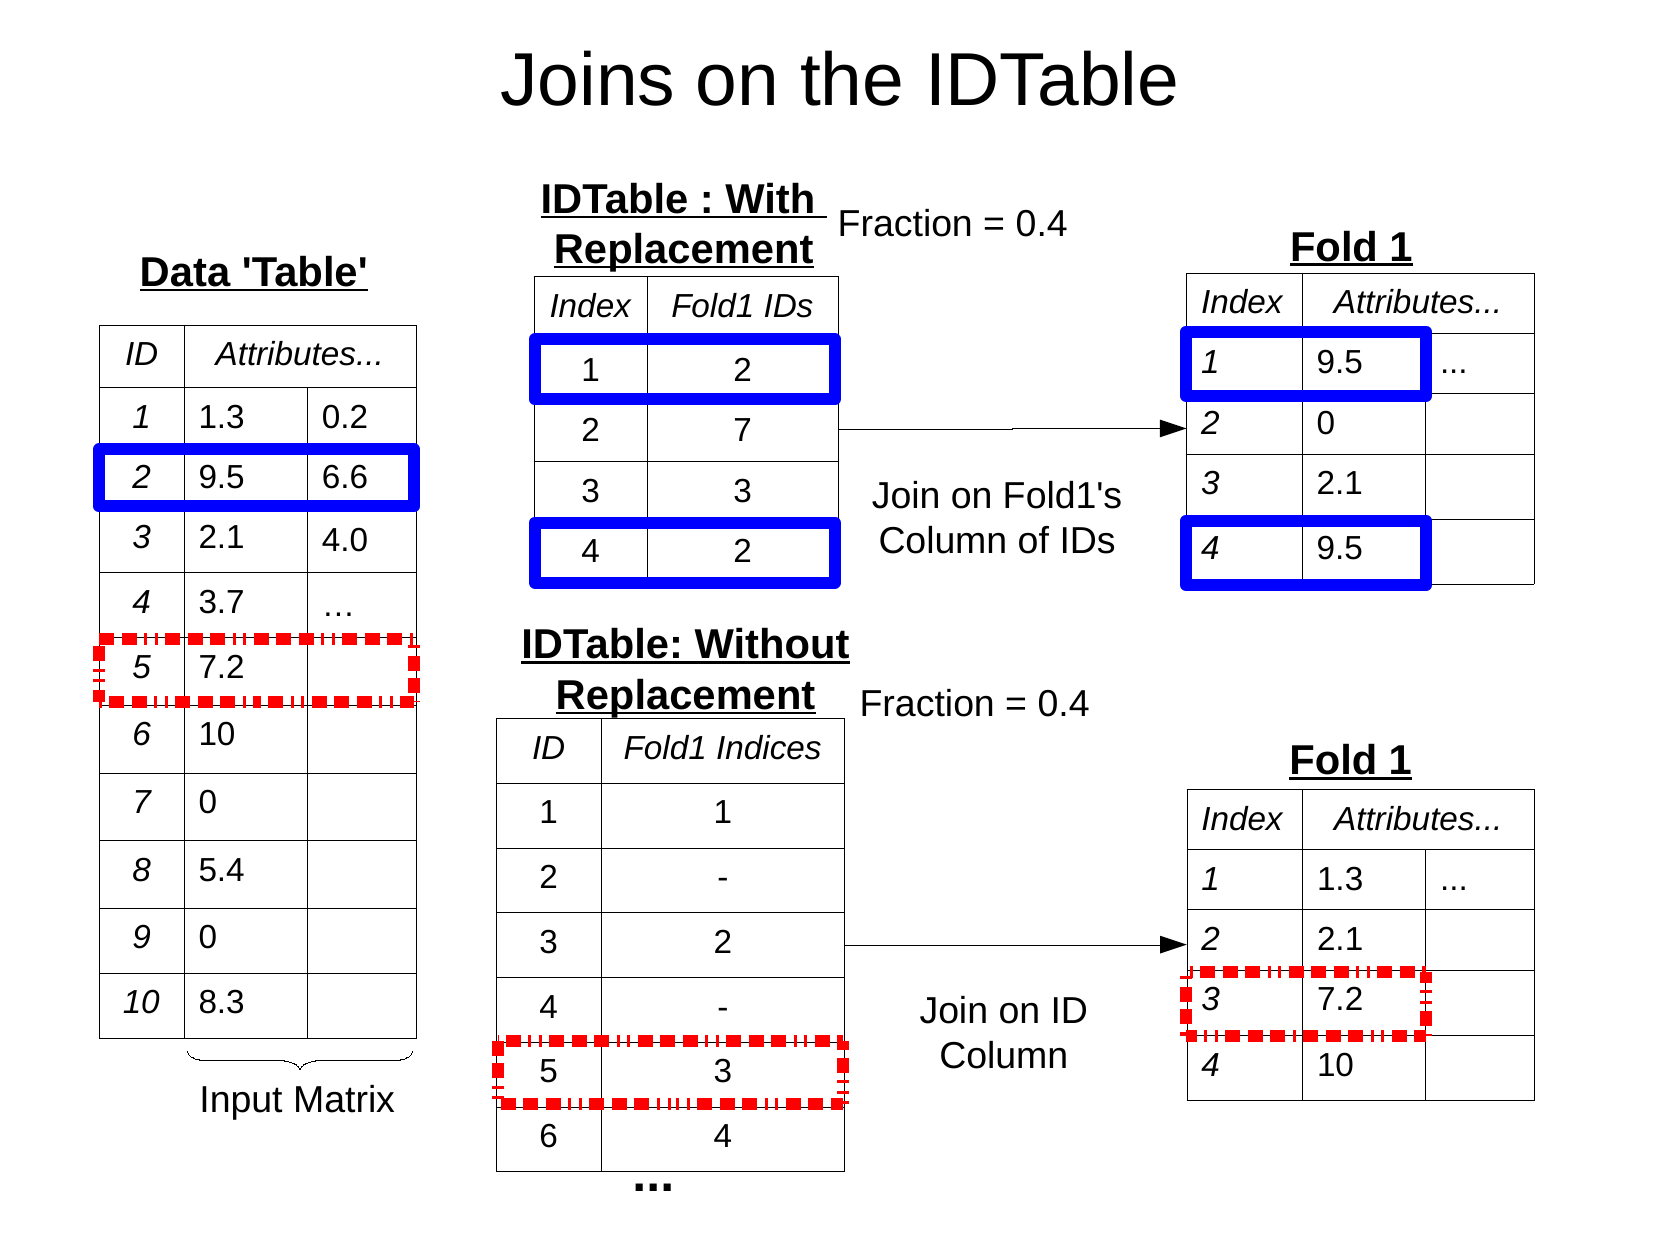

# Joins on the IDTable
IDTable : With
Replacement
Fraction = 0.4
Fold 1
Data 'Table'
| Index | Attributes... | |
| --- | --- | --- |
| 1 | 9.5 | ... |
| 2 | 0 | |
| 3 | 2.1 | |
| 4 | 9.5 | |
| Index | Fold1 IDs |
| --- | --- |
| 1 | 2 |
| 2 | 7 |
| 3 | 3 |
| 4 | 2 |
| ID | Attributes... | |
| --- | --- | --- |
| 1 | 1.3 | 0.2 |
| 2 | 9.5 | 6.6 |
| 3 | 2.1 | 4.0 |
| 4 | 3.7 | … |
| 5 | 7.2 | |
| 6 | 10 | |
| 7 | 0 | |
| 8 | 5.4 | |
| 9 | 0 | |
| 10 | 8.3 | |
Join on Fold1's
Column of IDs
IDTable: Without
Replacement
Fraction = 0.4
| ID | Fold1 Indices |
| --- | --- |
| 1 | 1 |
| 2 | - |
| 3 | 2 |
| 4 | - |
| 5 | 3 |
| 6 | 4 |
Fold 1
| Index | Attributes... | |
| --- | --- | --- |
| 1 | 1.3 | ... |
| 2 | 2.1 | |
| 3 | 7.2 | |
| 4 | 10 | |
Join on ID
Column
Input Matrix
...